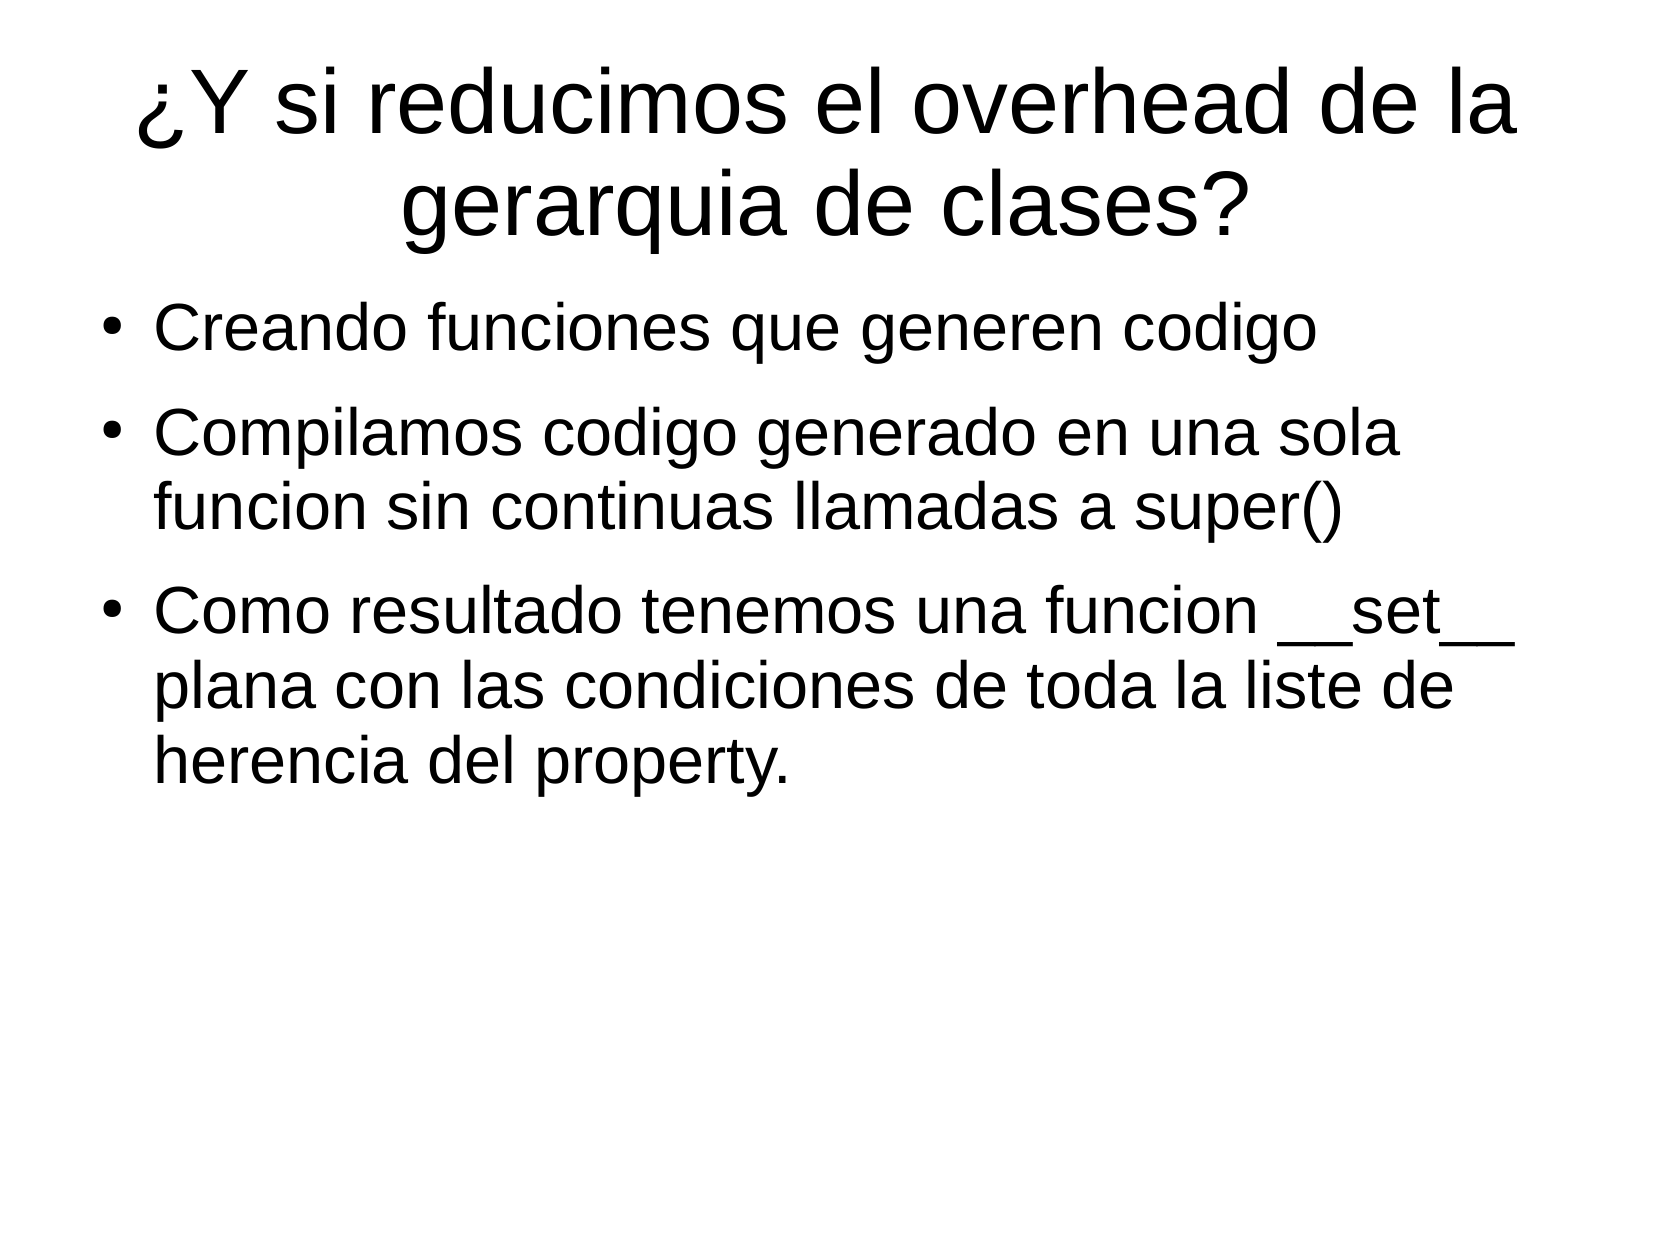

# ¿Y si reducimos el overhead de la gerarquia de clases?
Creando funciones que generen codigo
Compilamos codigo generado en una sola funcion sin continuas llamadas a super()
Como resultado tenemos una funcion __set__ plana con las condiciones de toda la liste de herencia del property.